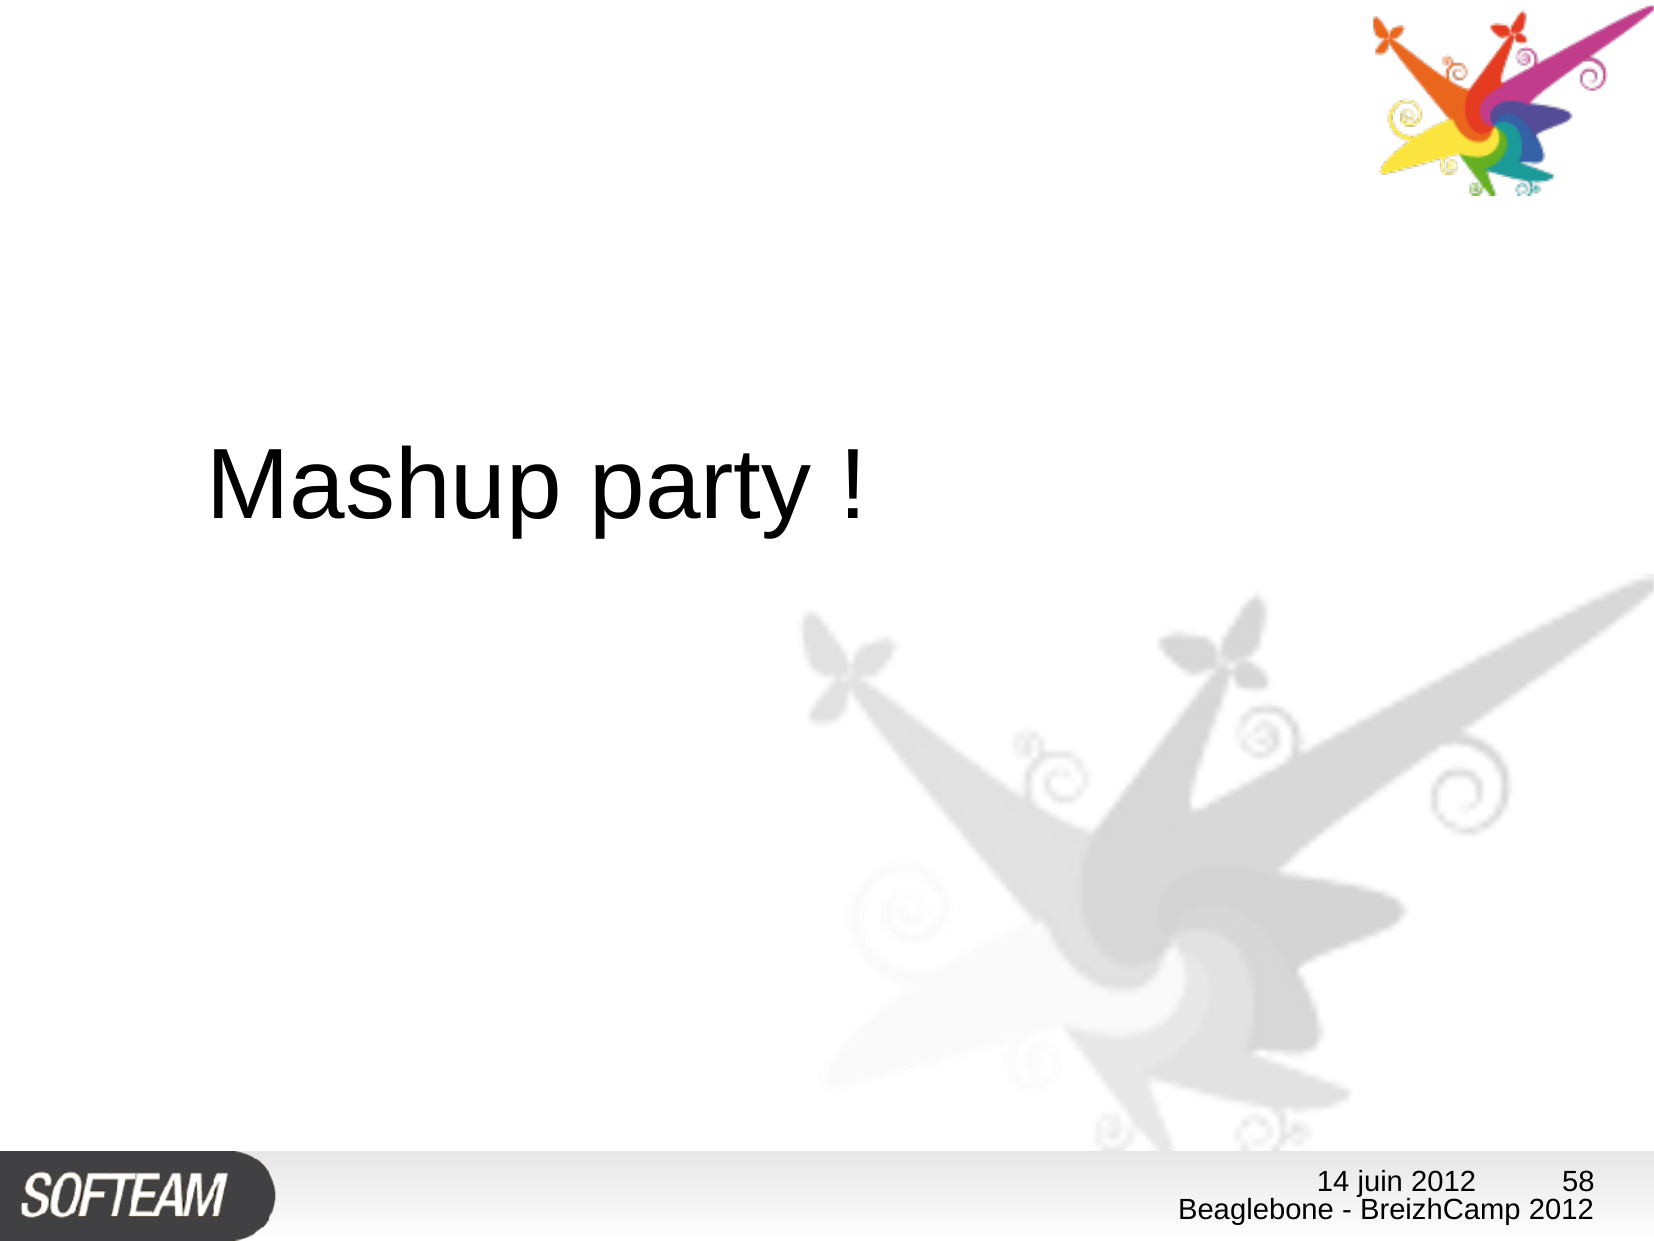

# Mashup party !
14 juin 2012
58
Beaglebone - BreizhCamp 2012